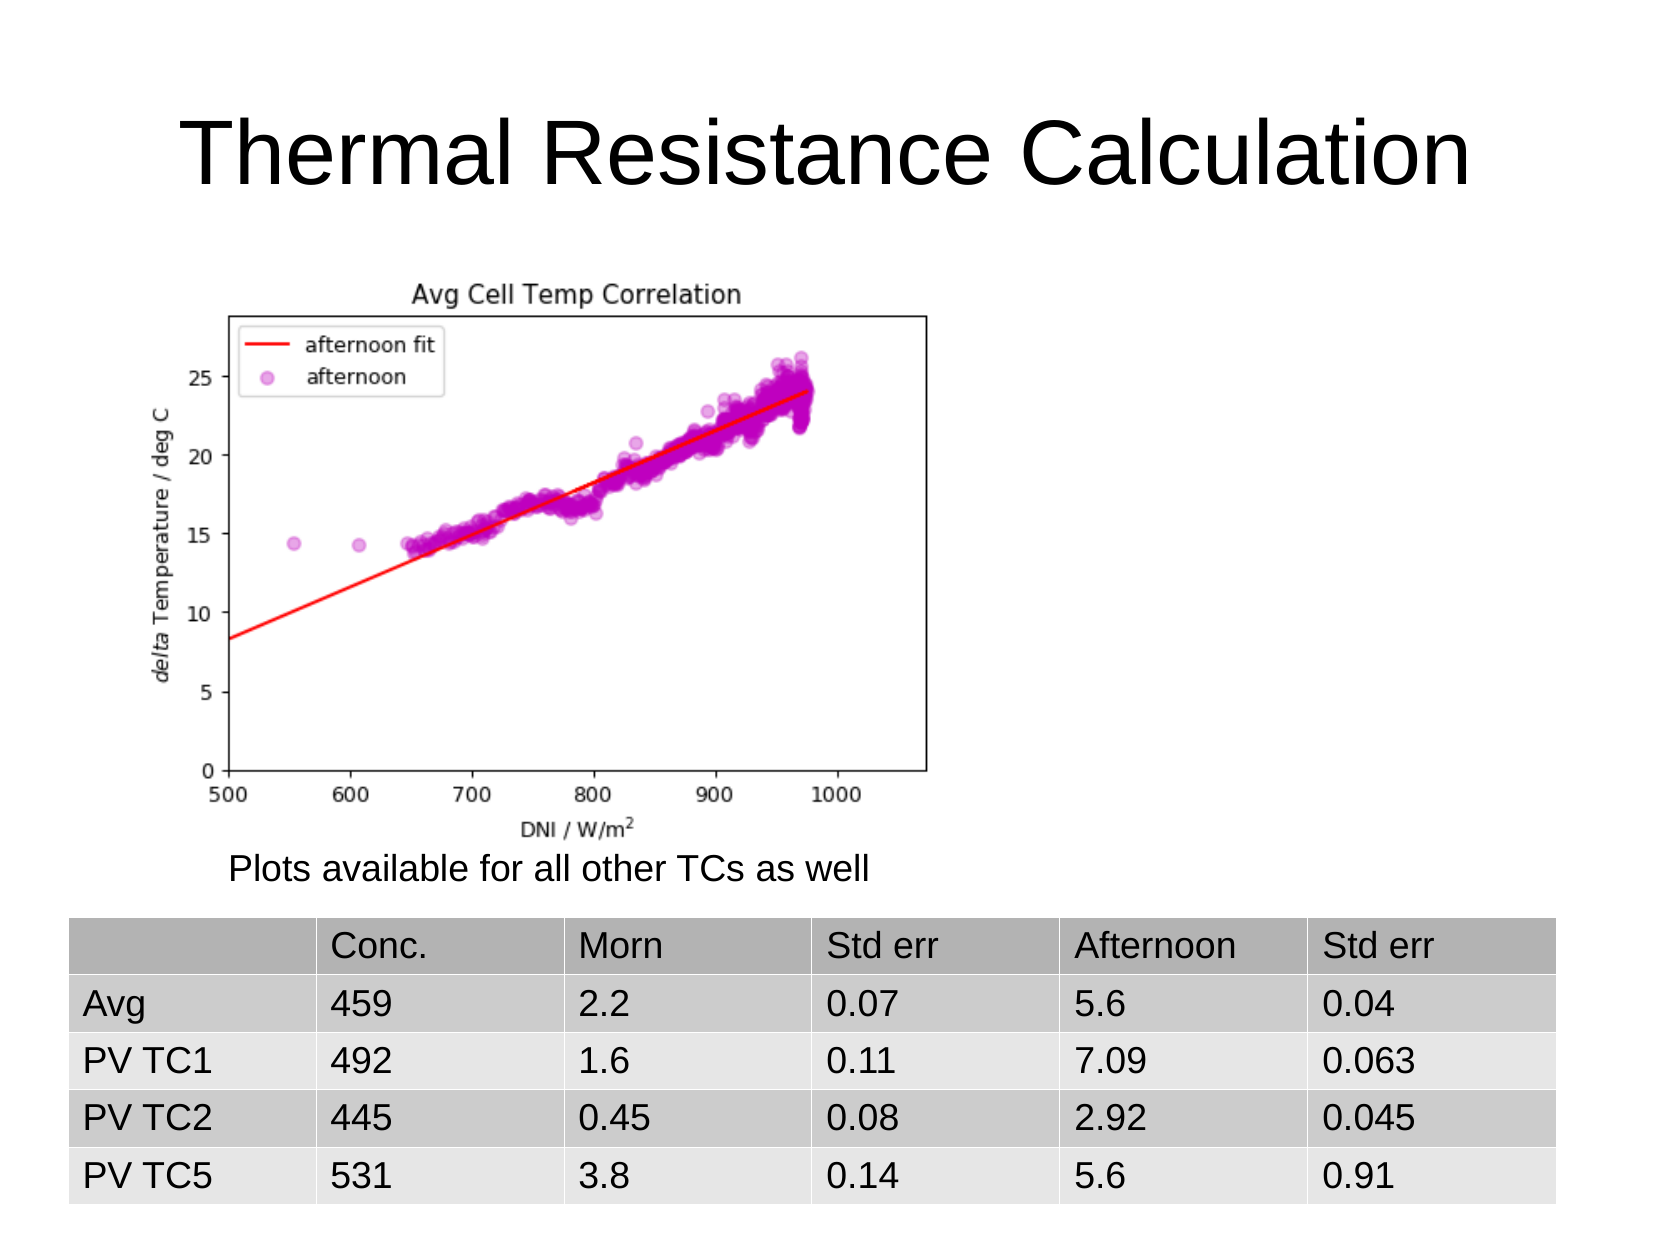

# Thermal Resistance Calculation
Plots available for all other TCs as well
| | Conc. | Morn | Std err | Afternoon | Std err |
| --- | --- | --- | --- | --- | --- |
| Avg | 459 | 2.2 | 0.07 | 5.6 | 0.04 |
| PV TC1 | 492 | 1.6 | 0.11 | 7.09 | 0.063 |
| PV TC2 | 445 | 0.45 | 0.08 | 2.92 | 0.045 |
| PV TC5 | 531 | 3.8 | 0.14 | 5.6 | 0.91 |